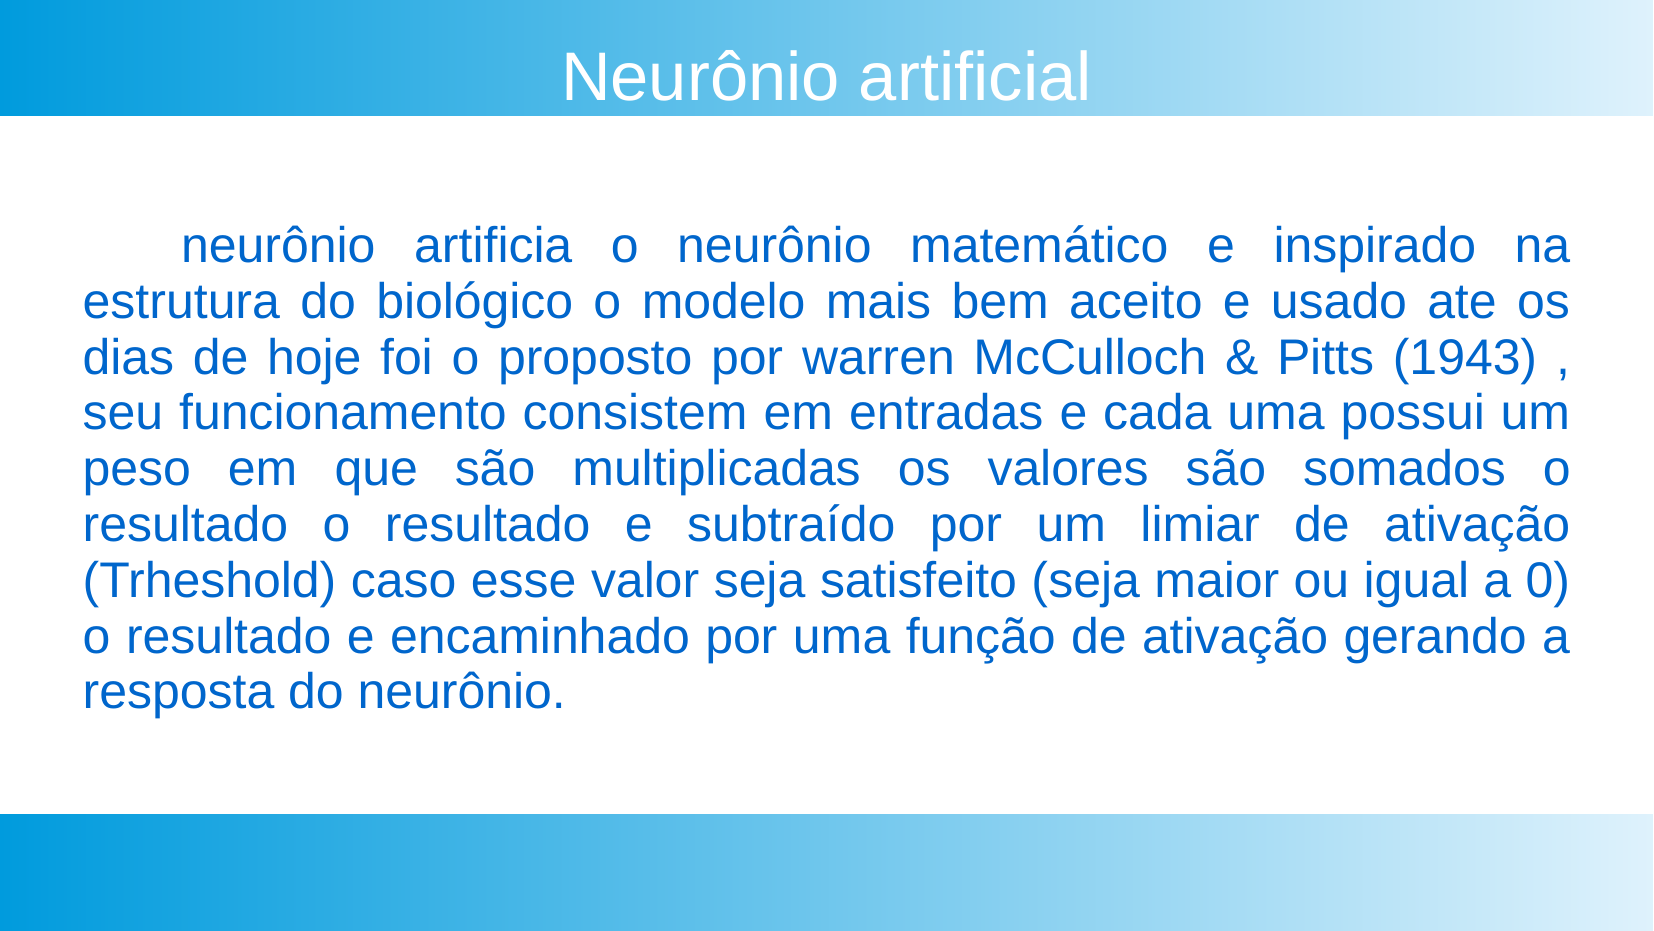

# Neurônio artificial
 	neurônio artificia o neurônio matemático e inspirado na estrutura do biológico o modelo mais bem aceito e usado ate os dias de hoje foi o proposto por warren McCulloch & Pitts (1943) , seu funcionamento consistem em entradas e cada uma possui um peso em que são multiplicadas os valores são somados o resultado o resultado e subtraído por um limiar de ativação (Trheshold) caso esse valor seja satisfeito (seja maior ou igual a 0) o resultado e encaminhado por uma função de ativação gerando a resposta do neurônio.